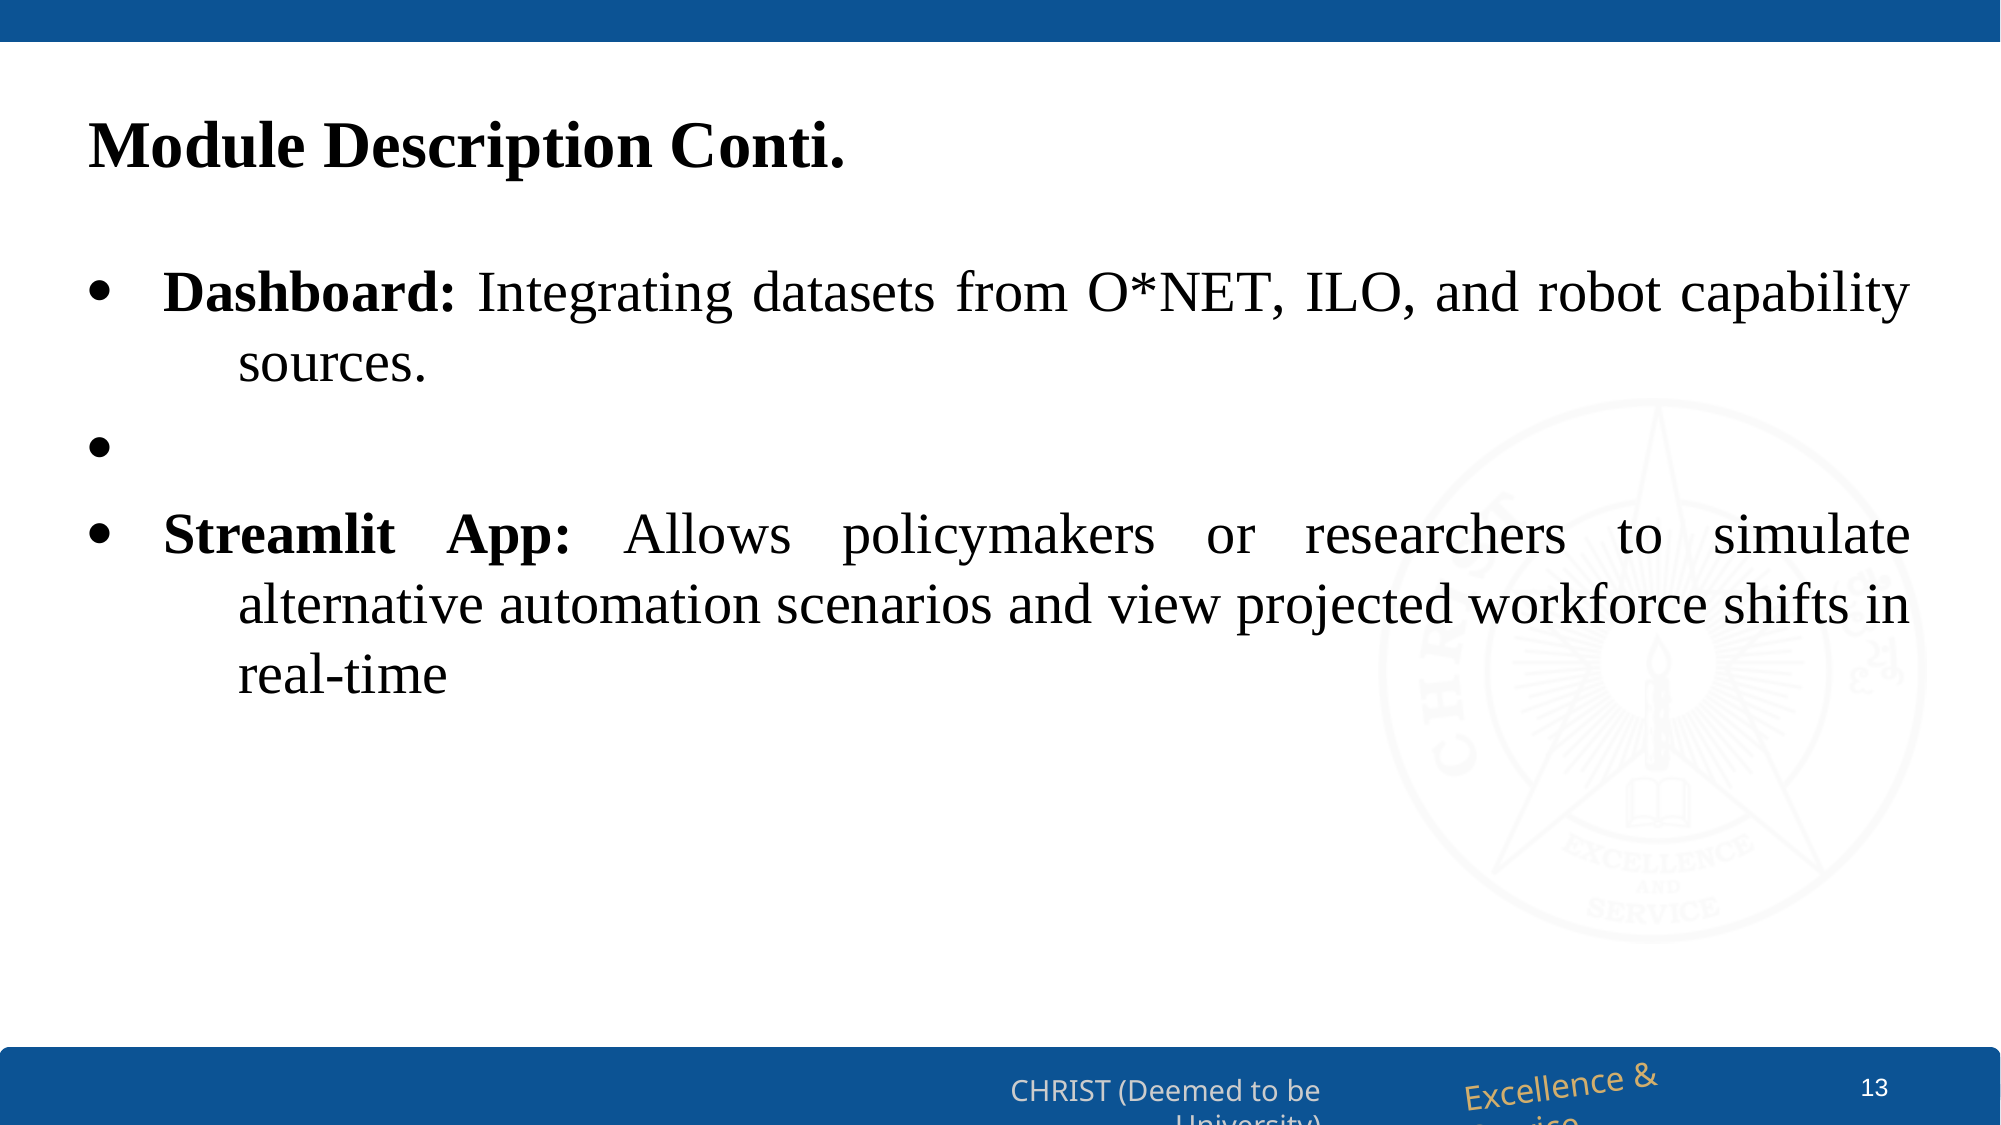

# Module Description Conti.
Dashboard: Integrating datasets from O*NET, ILO, and robot capability sources.
Streamlit App: Allows policymakers or researchers to simulate alternative automation scenarios and view projected workforce shifts in real-time